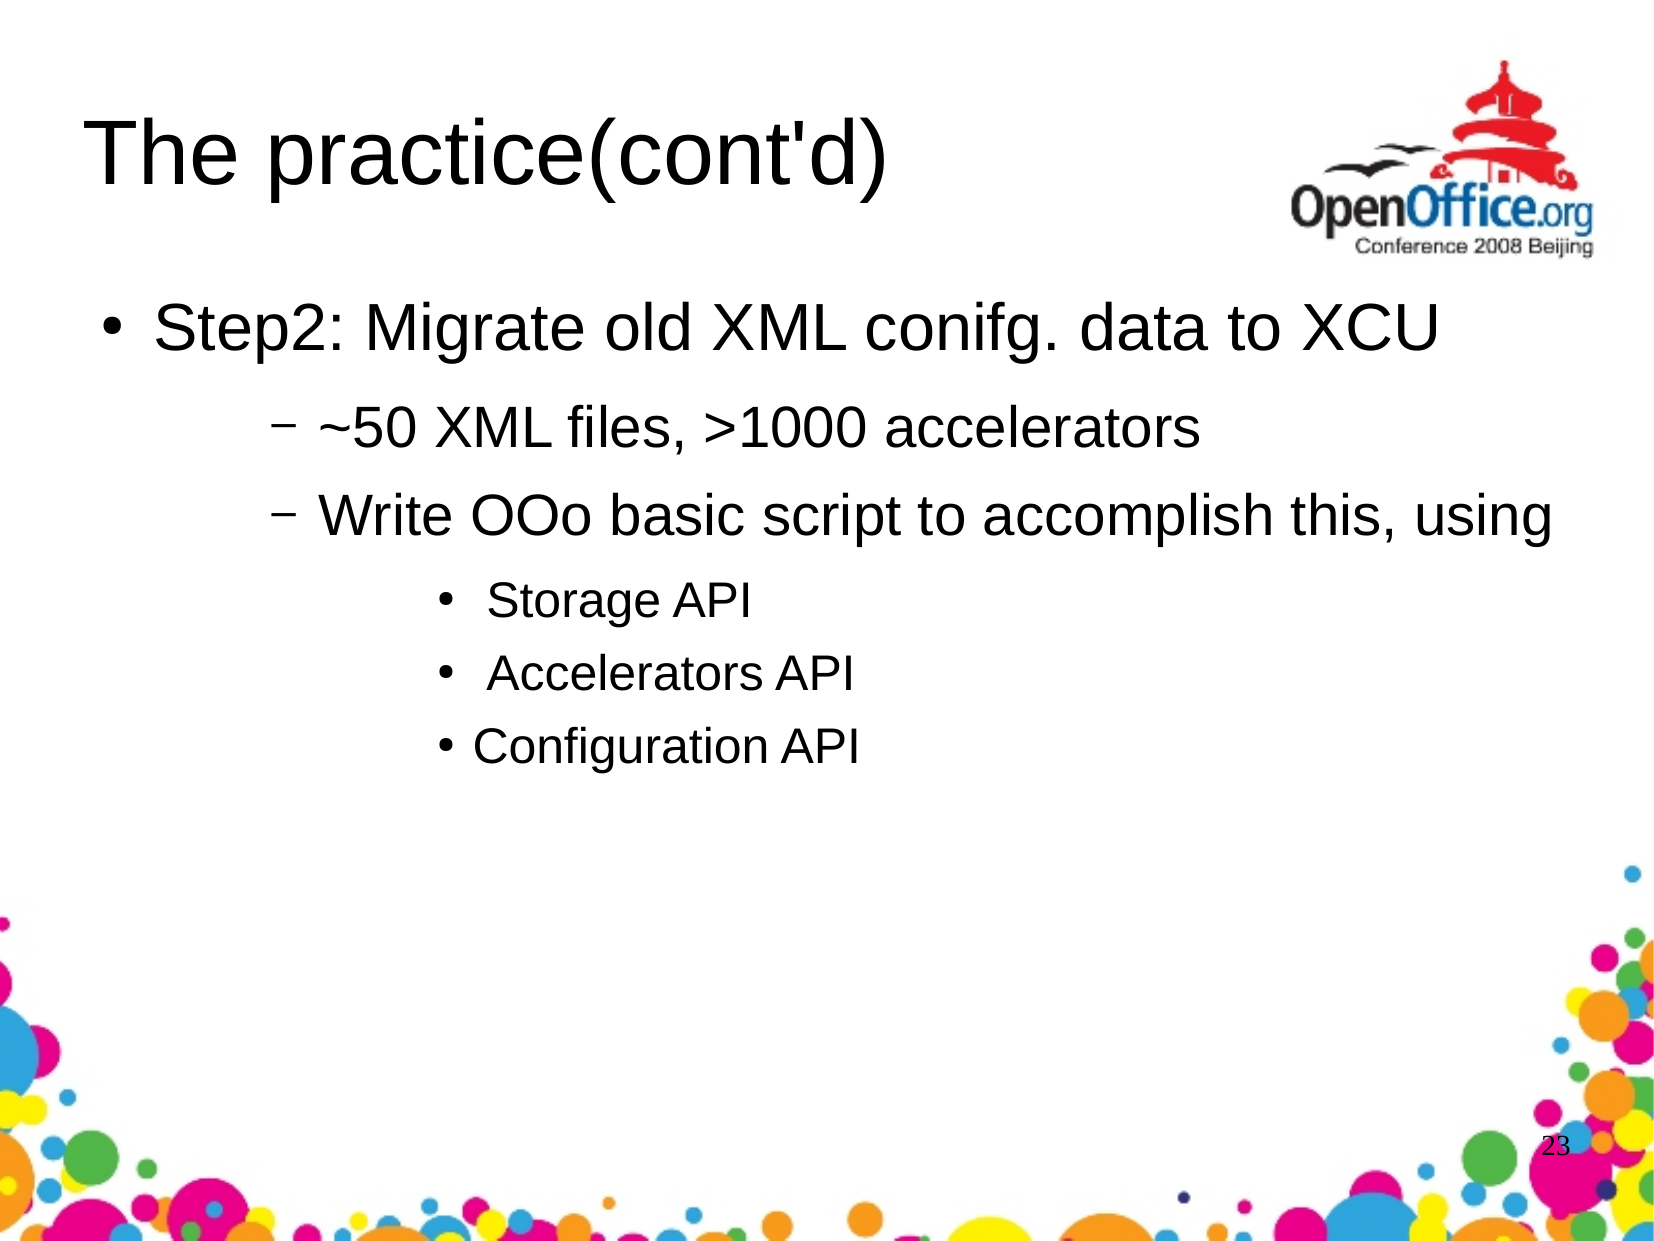

# The practice(cont'd)
Step2: Migrate old XML conifg. data to XCU
~50 XML files, >1000 accelerators
Write OOo basic script to accomplish this, using
 Storage API
 Accelerators API
Configuration API
23